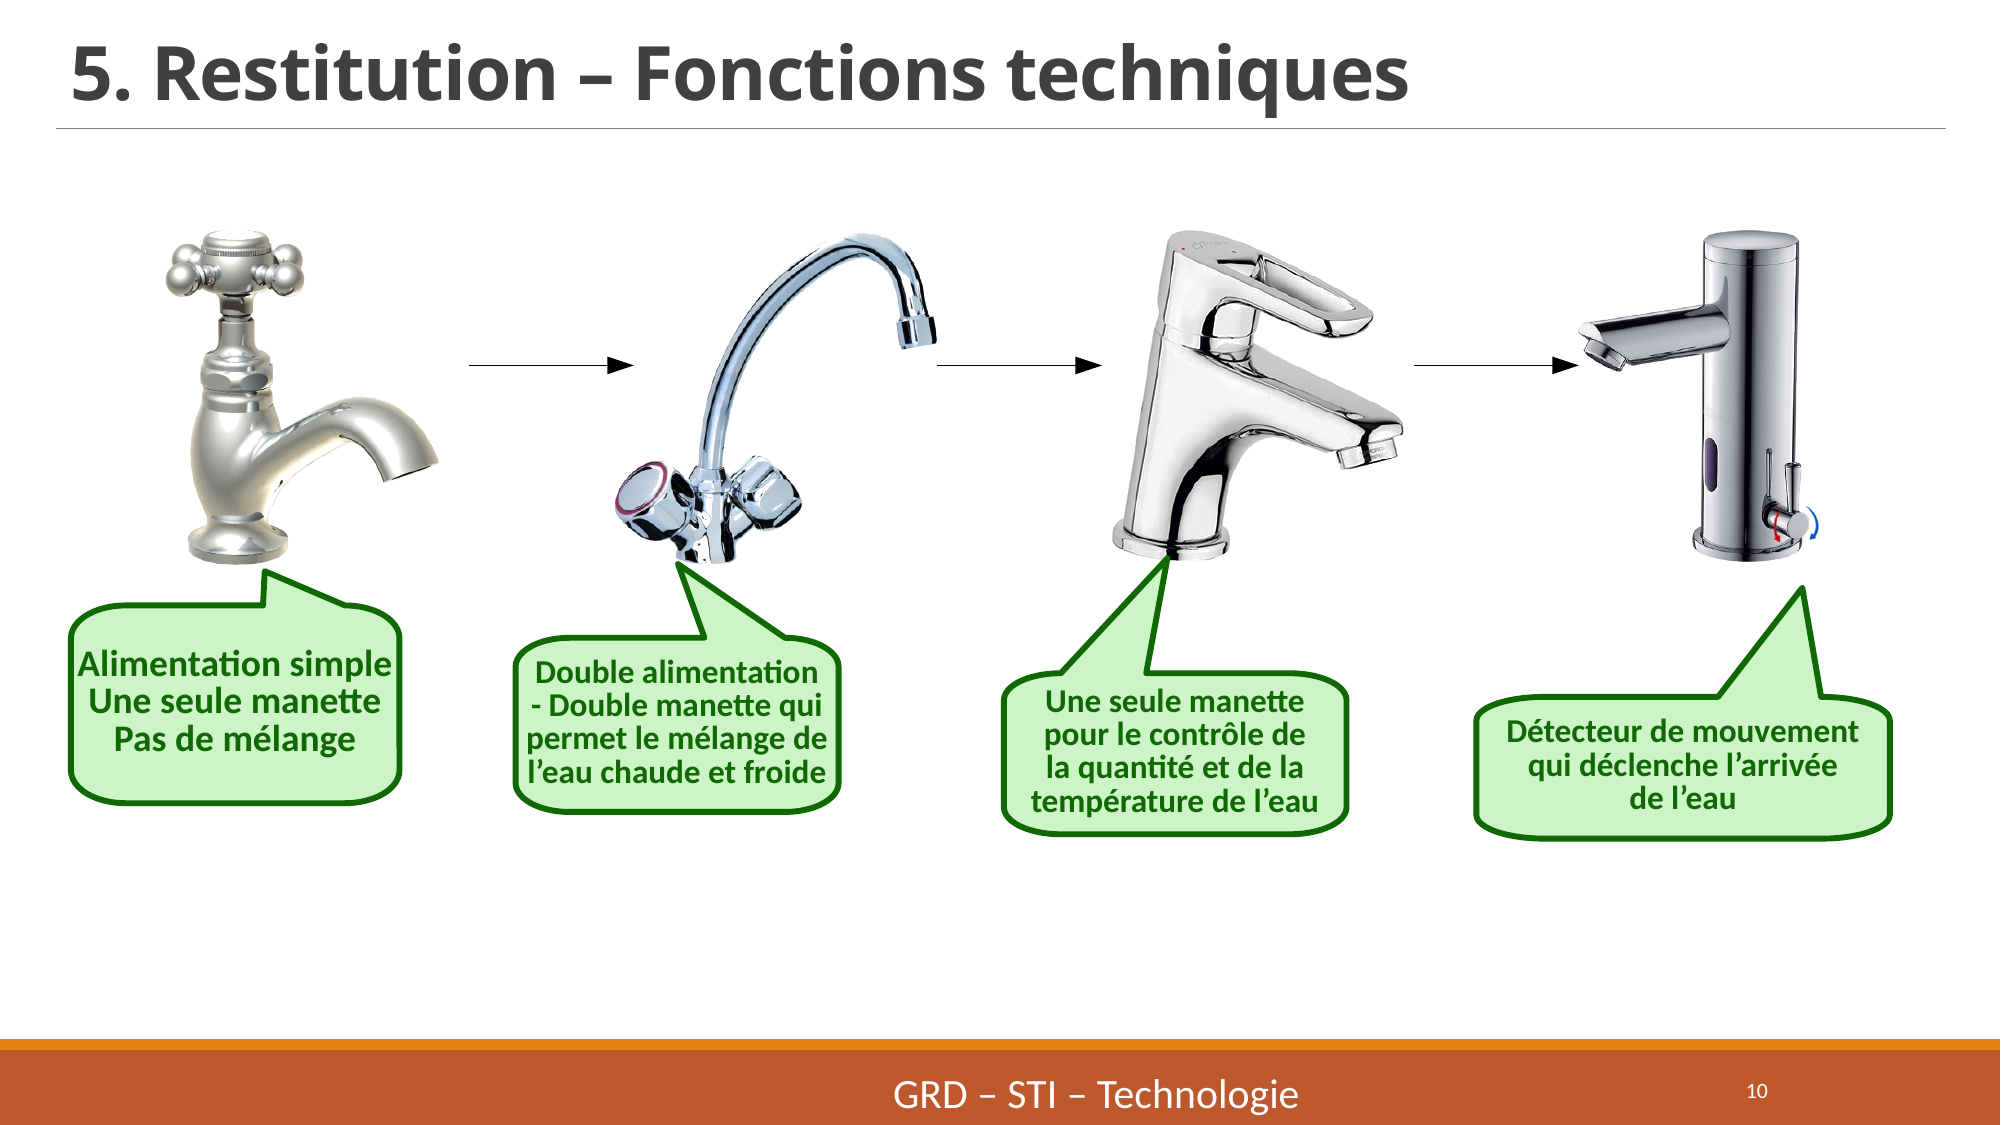

# 5. Restitution – Fonctions techniques
Alimentation simple
Une seule manette
Pas de mélange
Double alimentation
- Double manette qui
permet le mélange de
l’eau chaude et froide
Une seule manette
pour le contrôle de
la quantité et de la
température de l’eau
Détecteur de mouvement
qui déclenche l’arrivée
de l’eau
GRD STI
10